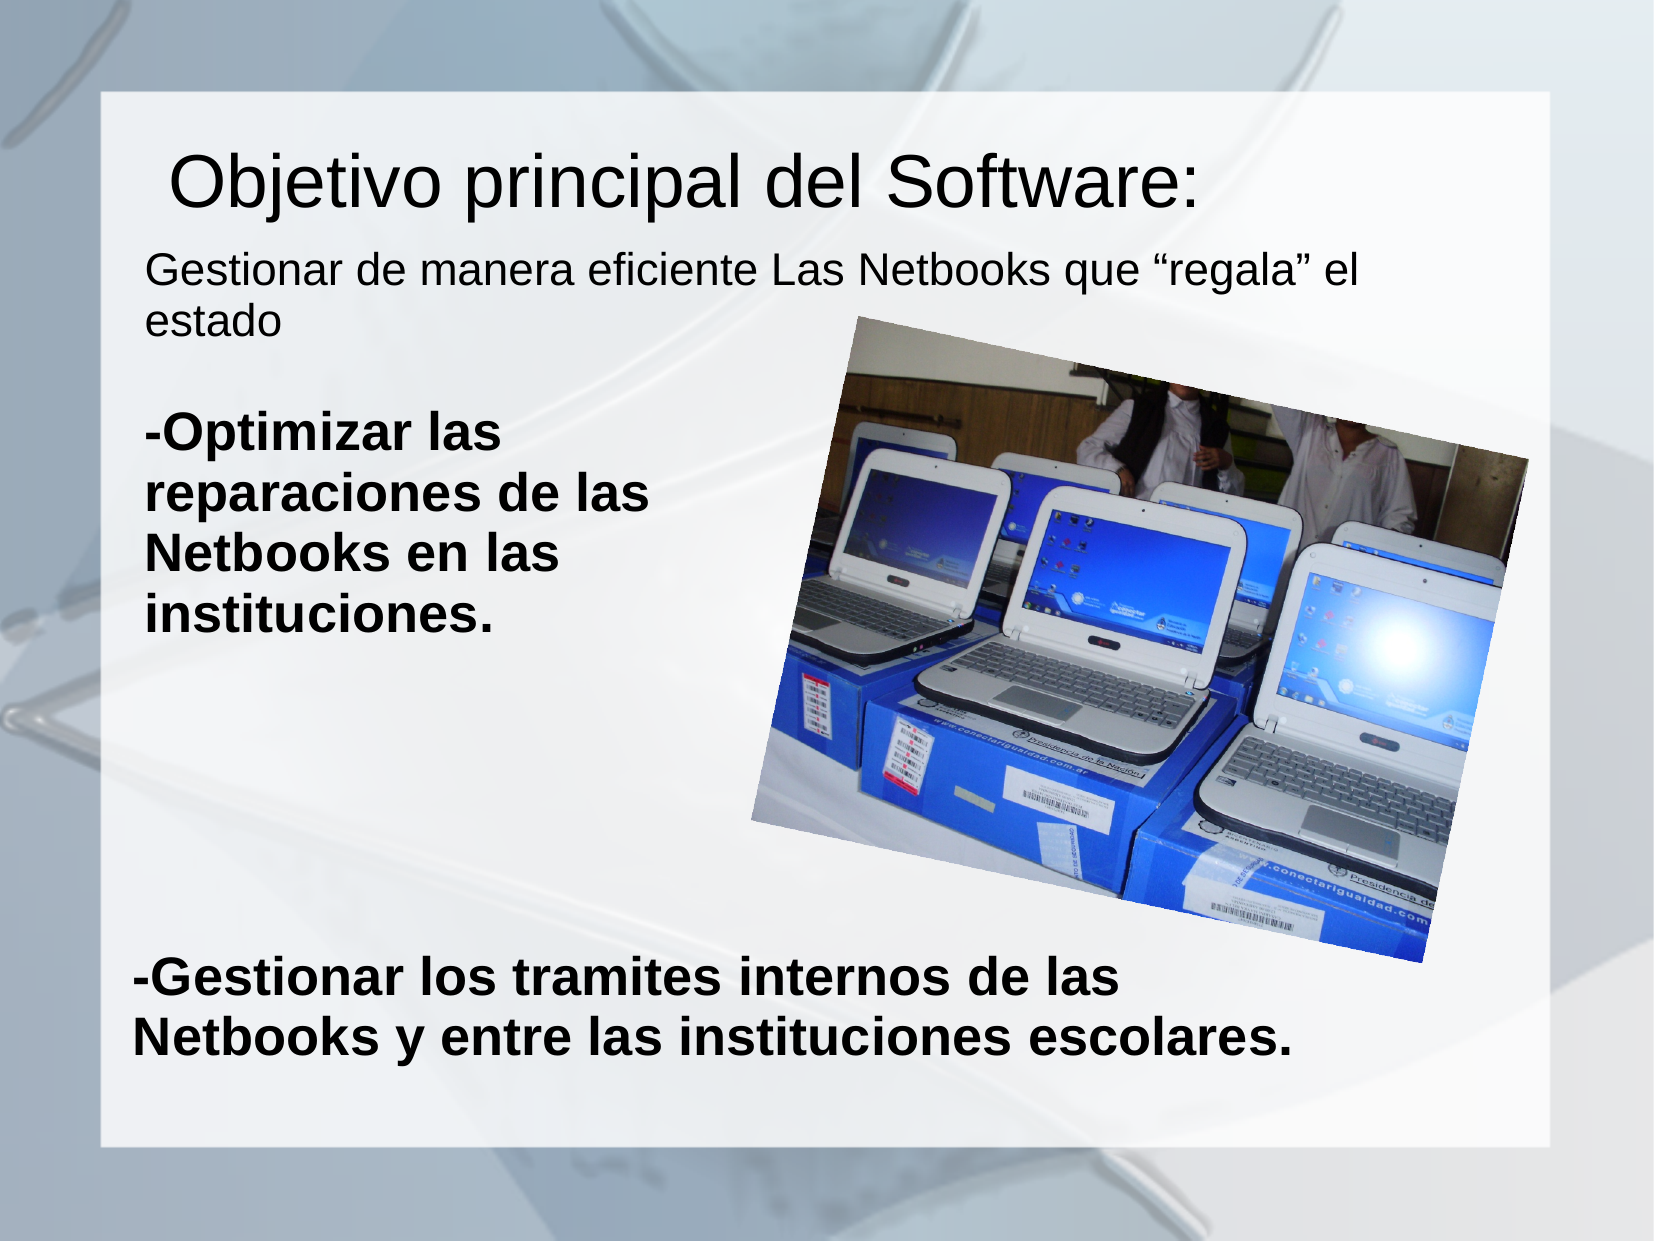

Objetivo principal del Software:
Gestionar de manera eficiente Las Netbooks que “regala” el estado
-Optimizar las reparaciones de las
Netbooks en las instituciones.
-Gestionar los tramites internos de las Netbooks y entre las instituciones escolares.